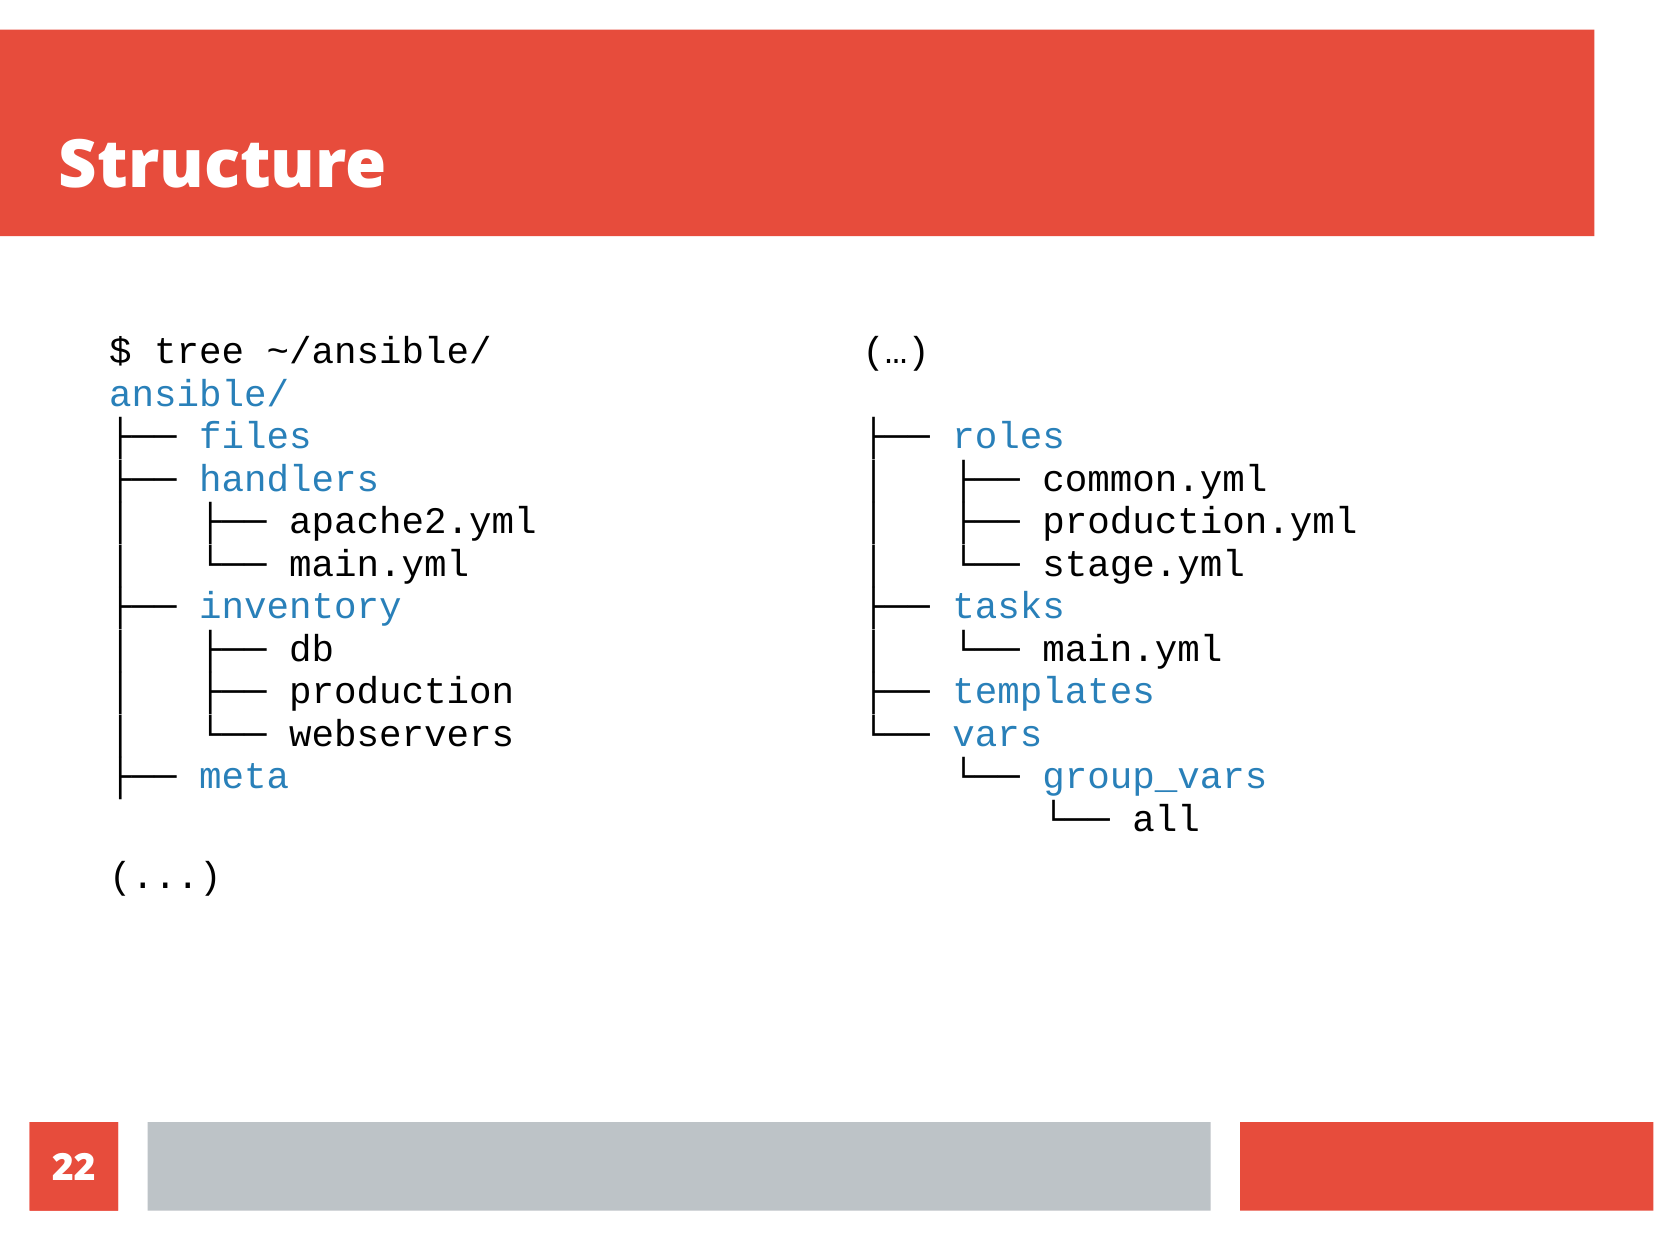

# Structure
| $ tree ~/ansible/ ansible/ ├── files ├── handlers │   ├── apache2.yml │ └── main.yml ├── inventory │   ├── db │   ├── production │   └── webservers ├── meta (...) | (…) ├── roles │   ├── common.yml │   ├── production.yml │   └── stage.yml ├── tasks │   └── main.yml ├── templates └── vars └── group\_vars └── all |
| --- | --- |
22